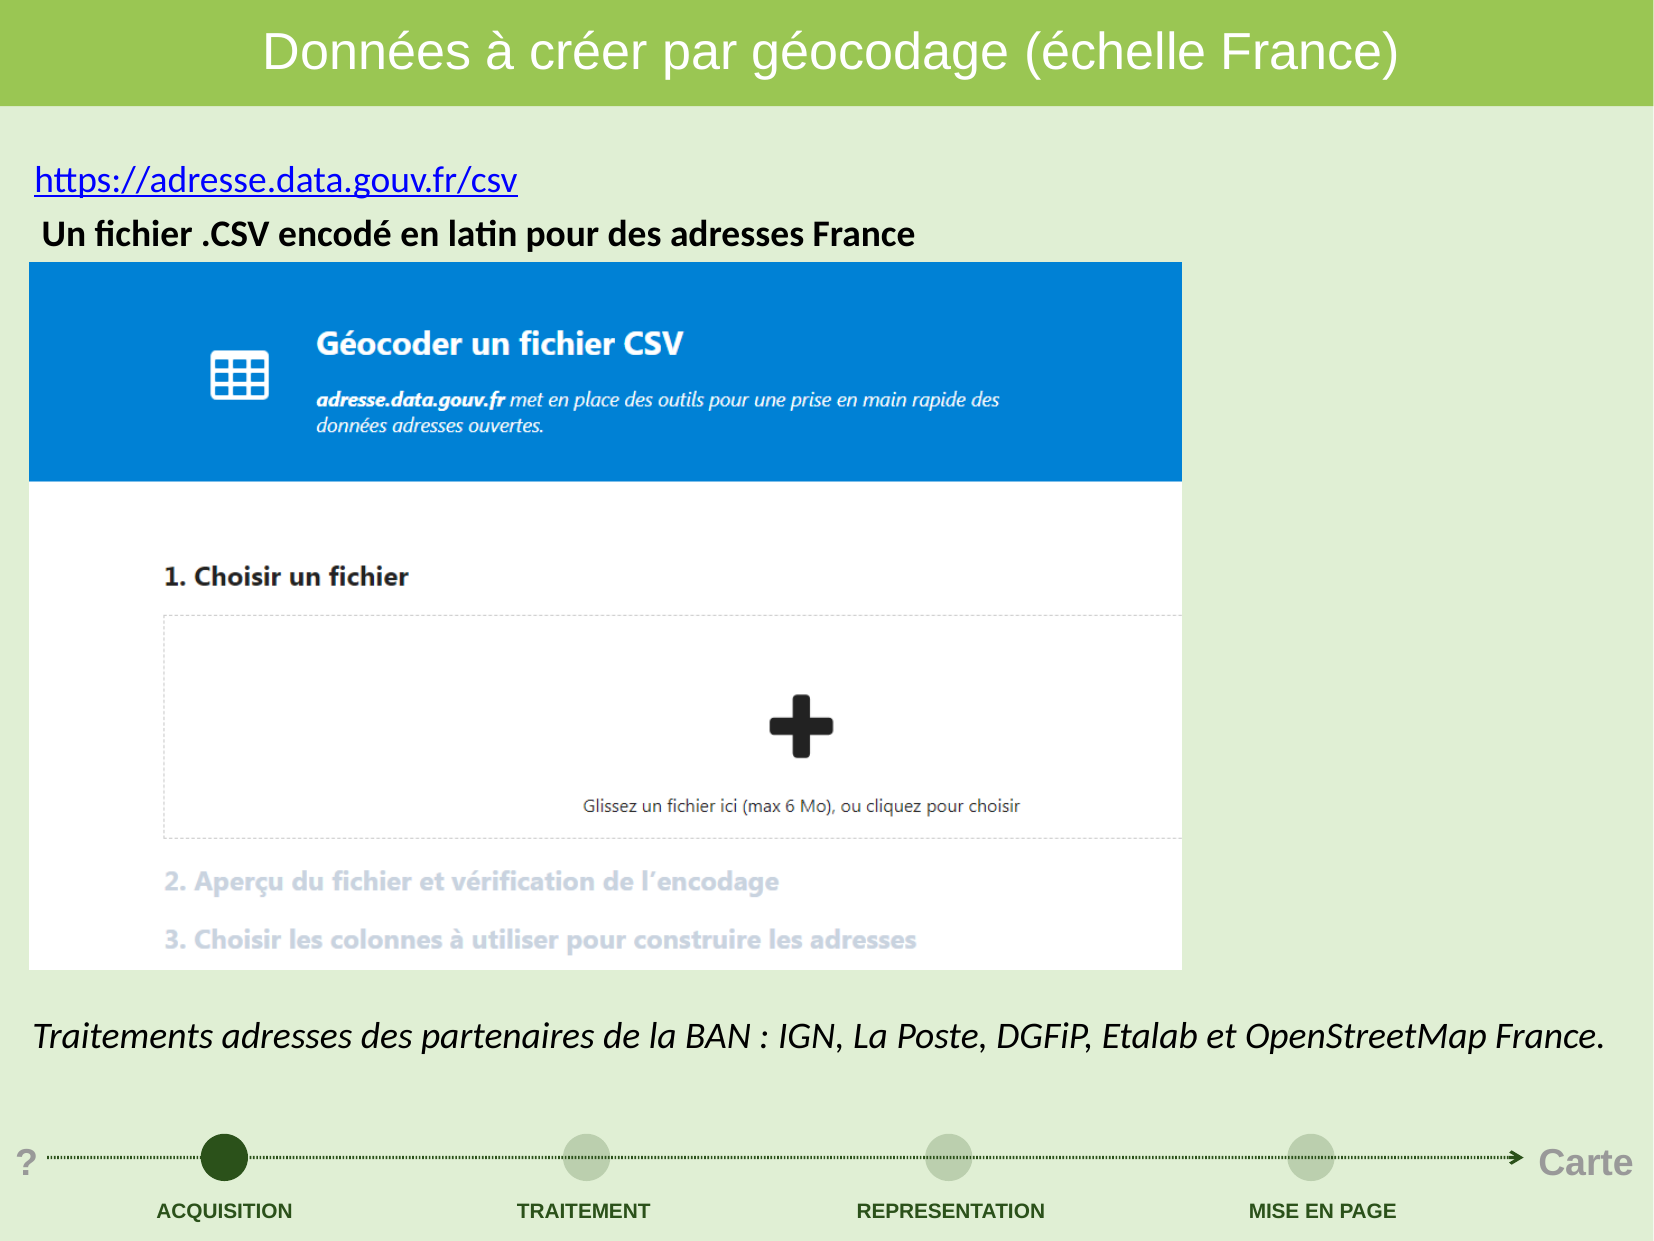

# Données à créer par géocodage (échelle France)
https://adresse.data.gouv.fr/csv
Un fichier .CSV encodé en latin pour des adresses France
Traitements adresses des partenaires de la BAN : IGN, La Poste, DGFiP, Etalab et OpenStreetMap France.
?
Carte
ACQUISITION
TRAITEMENT
REPRESENTATION
MISE EN PAGE